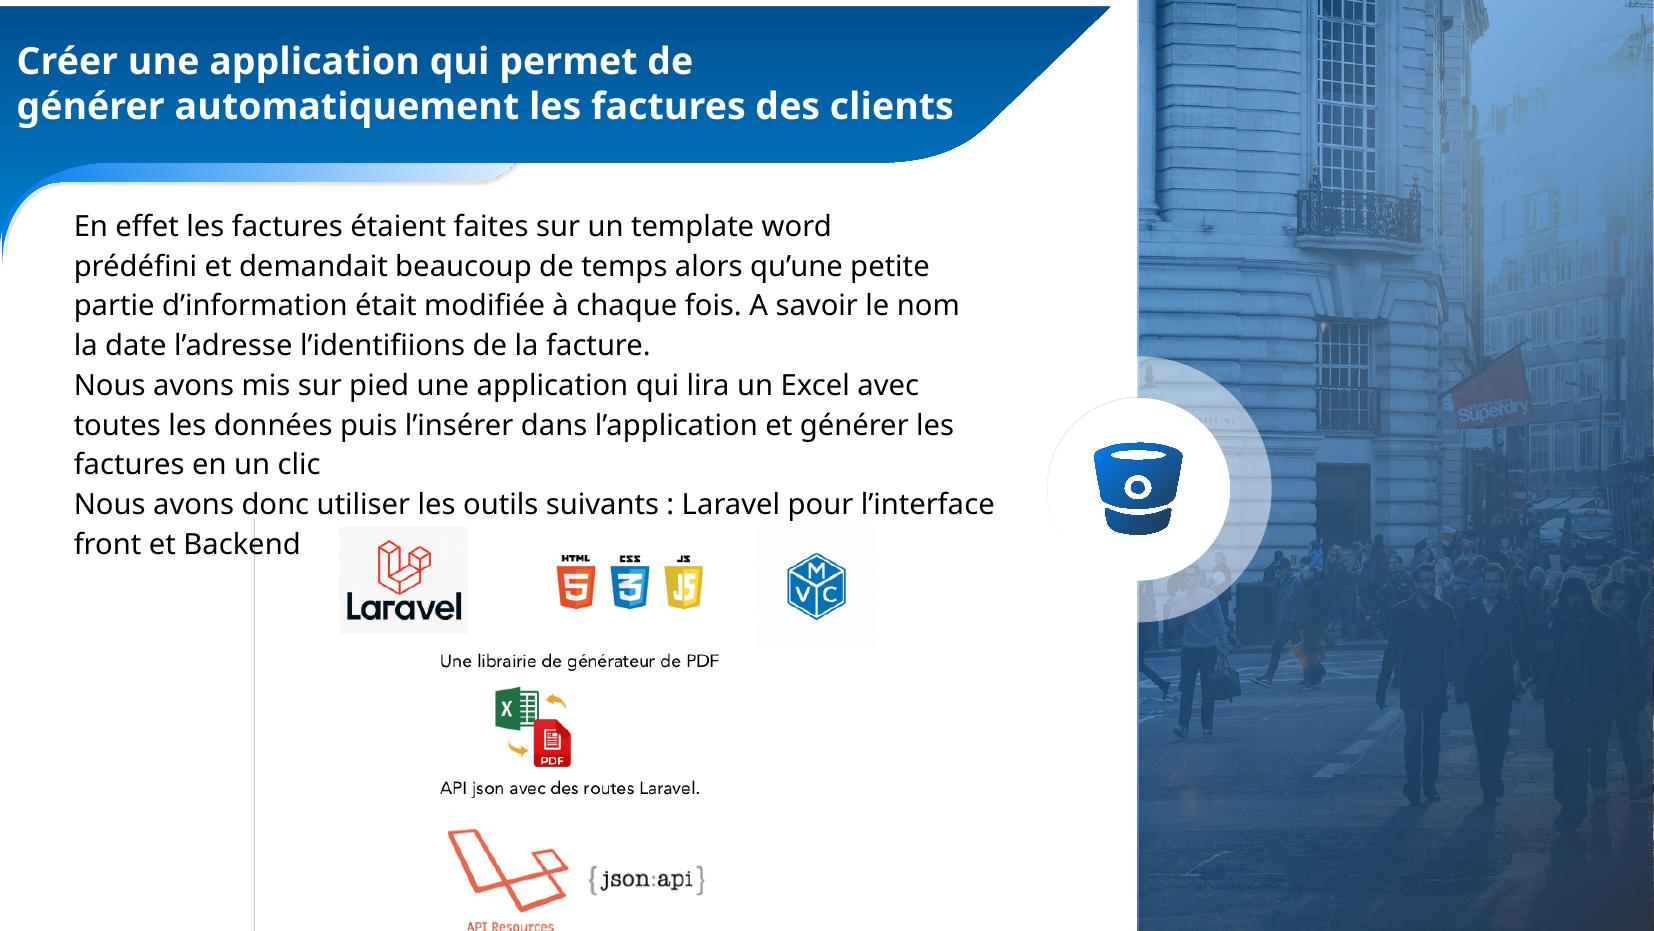

Créer une application qui permet de
générer automatiquement les factures des clients
En effet les factures étaient faites sur un template word
prédéfini et demandait beaucoup de temps alors qu’une petite
partie d’information était modifiée à chaque fois. A savoir le nom
la date l’adresse l’identifiions de la facture.
Nous avons mis sur pied une application qui lira un Excel avec
toutes les données puis l’insérer dans l’application et générer les
factures en un clic
Nous avons donc utiliser les outils suivants : Laravel pour l’interface front et Backend